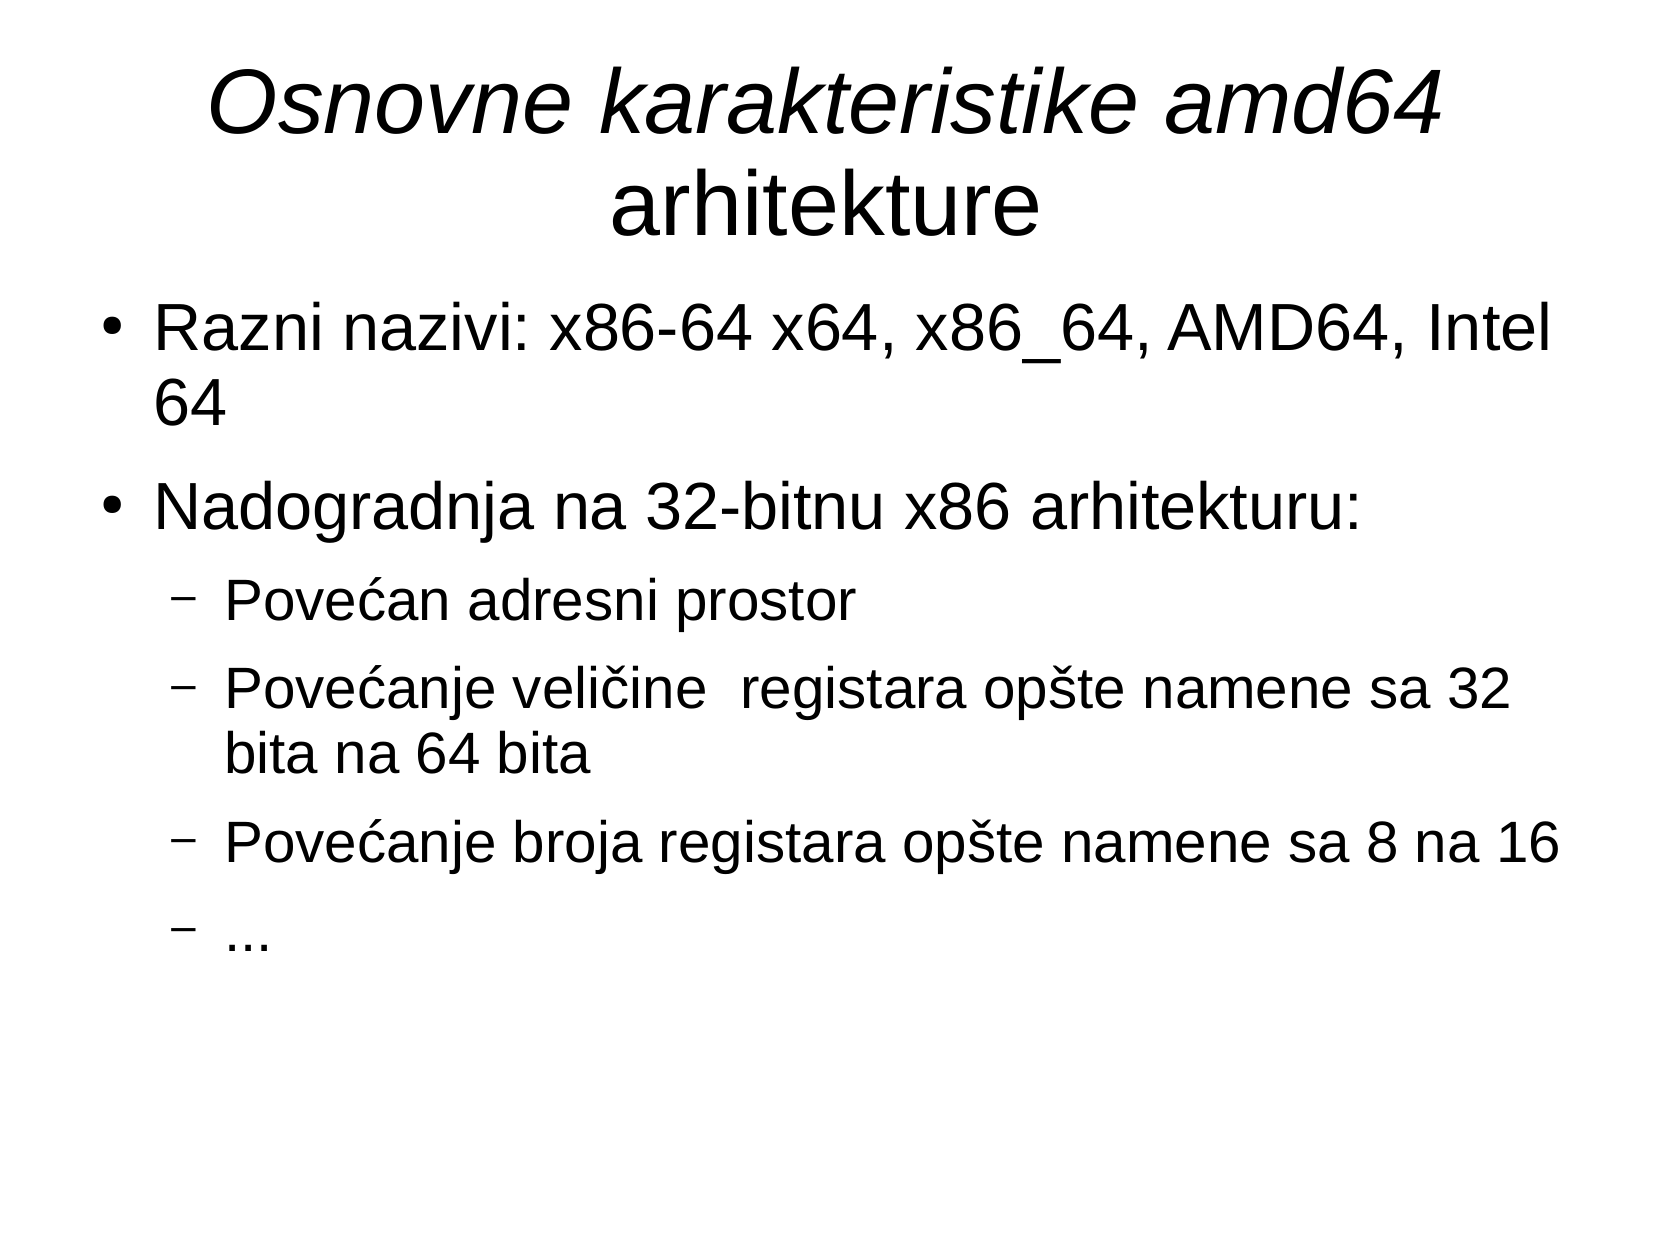

# Osnovne karakteristike amd64 arhitekture
Razni nazivi: x86-64 x64, x86_64, AMD64, Intel 64
Nadogradnja na 32-bitnu x86 arhitekturu:
Povećan adresni prostor
Povećanje veličine registara opšte namene sa 32 bita na 64 bita
Povećanje broja registara opšte namene sa 8 na 16
...